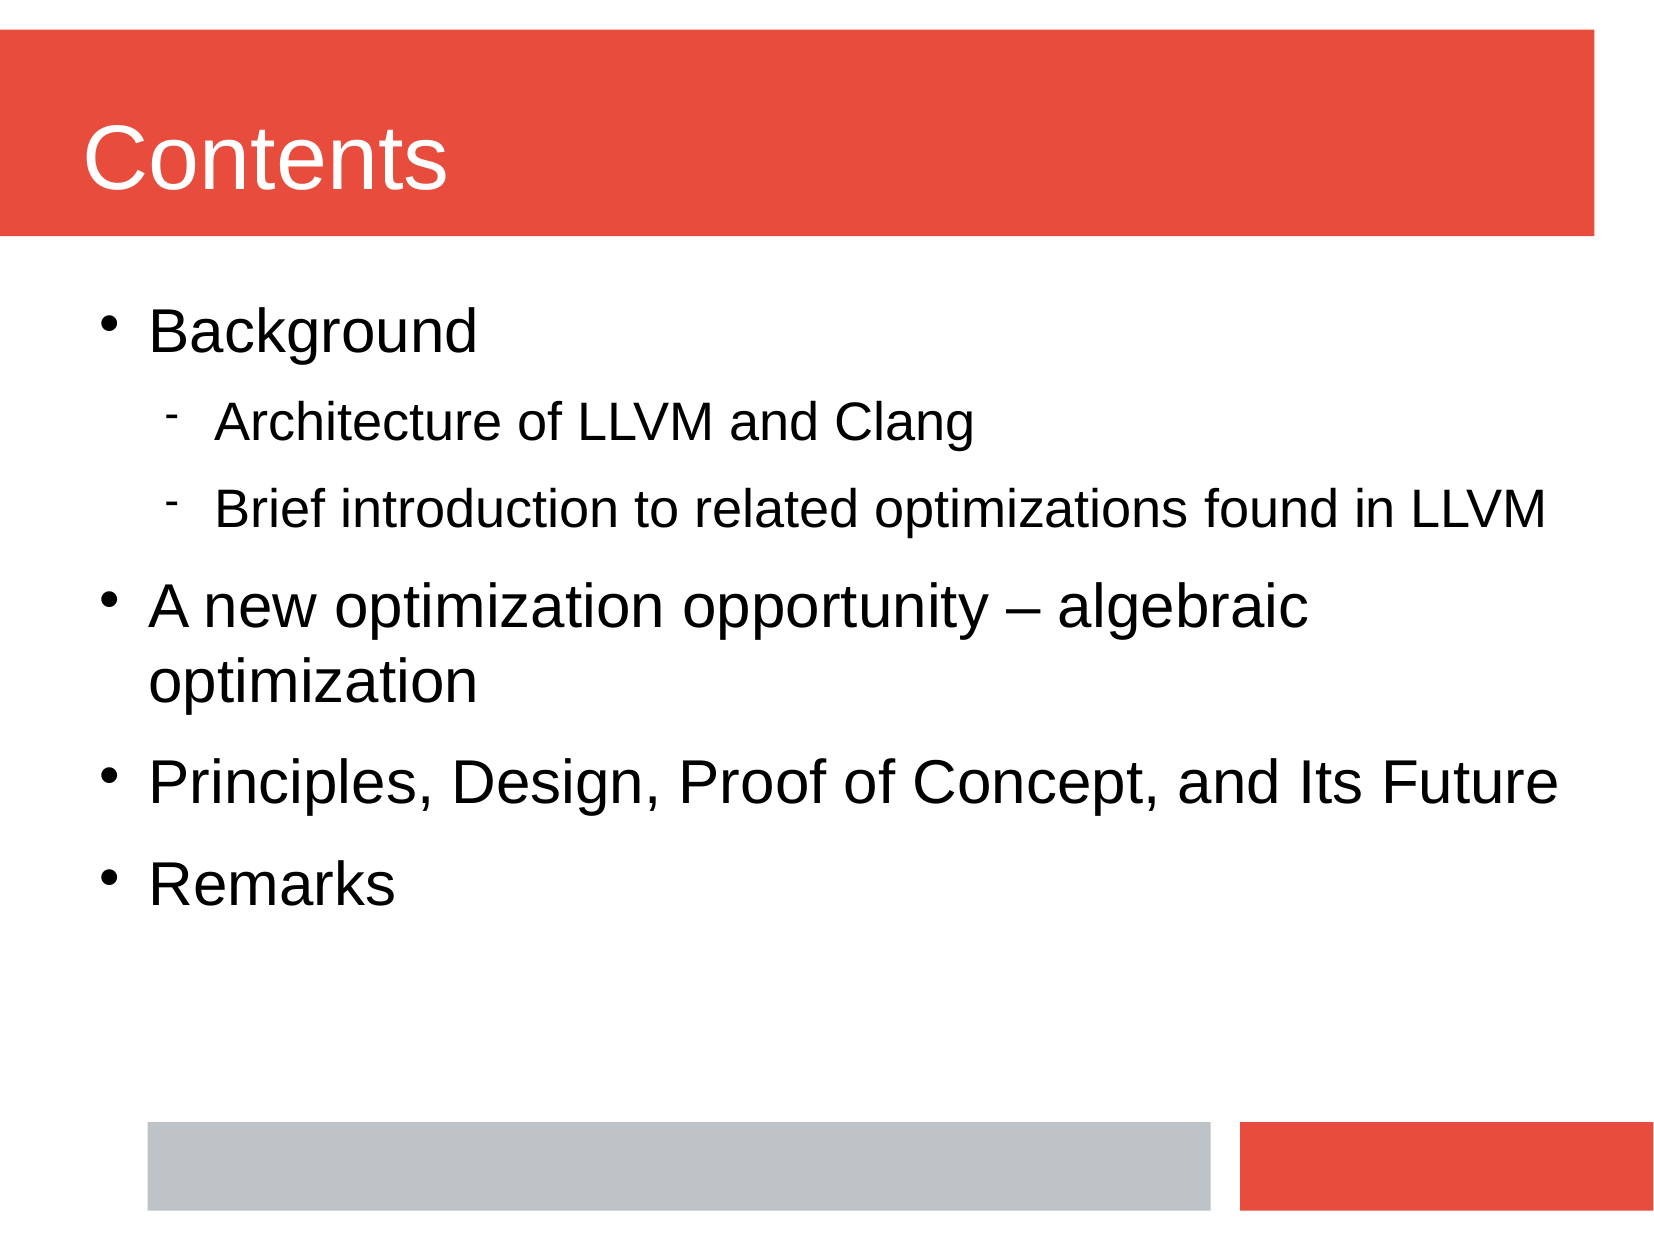

Contents
Background
Architecture of LLVM and Clang
Brief introduction to related optimizations found in LLVM
A new optimization opportunity – algebraic optimization
Principles, Design, Proof of Concept, and Its Future
Remarks